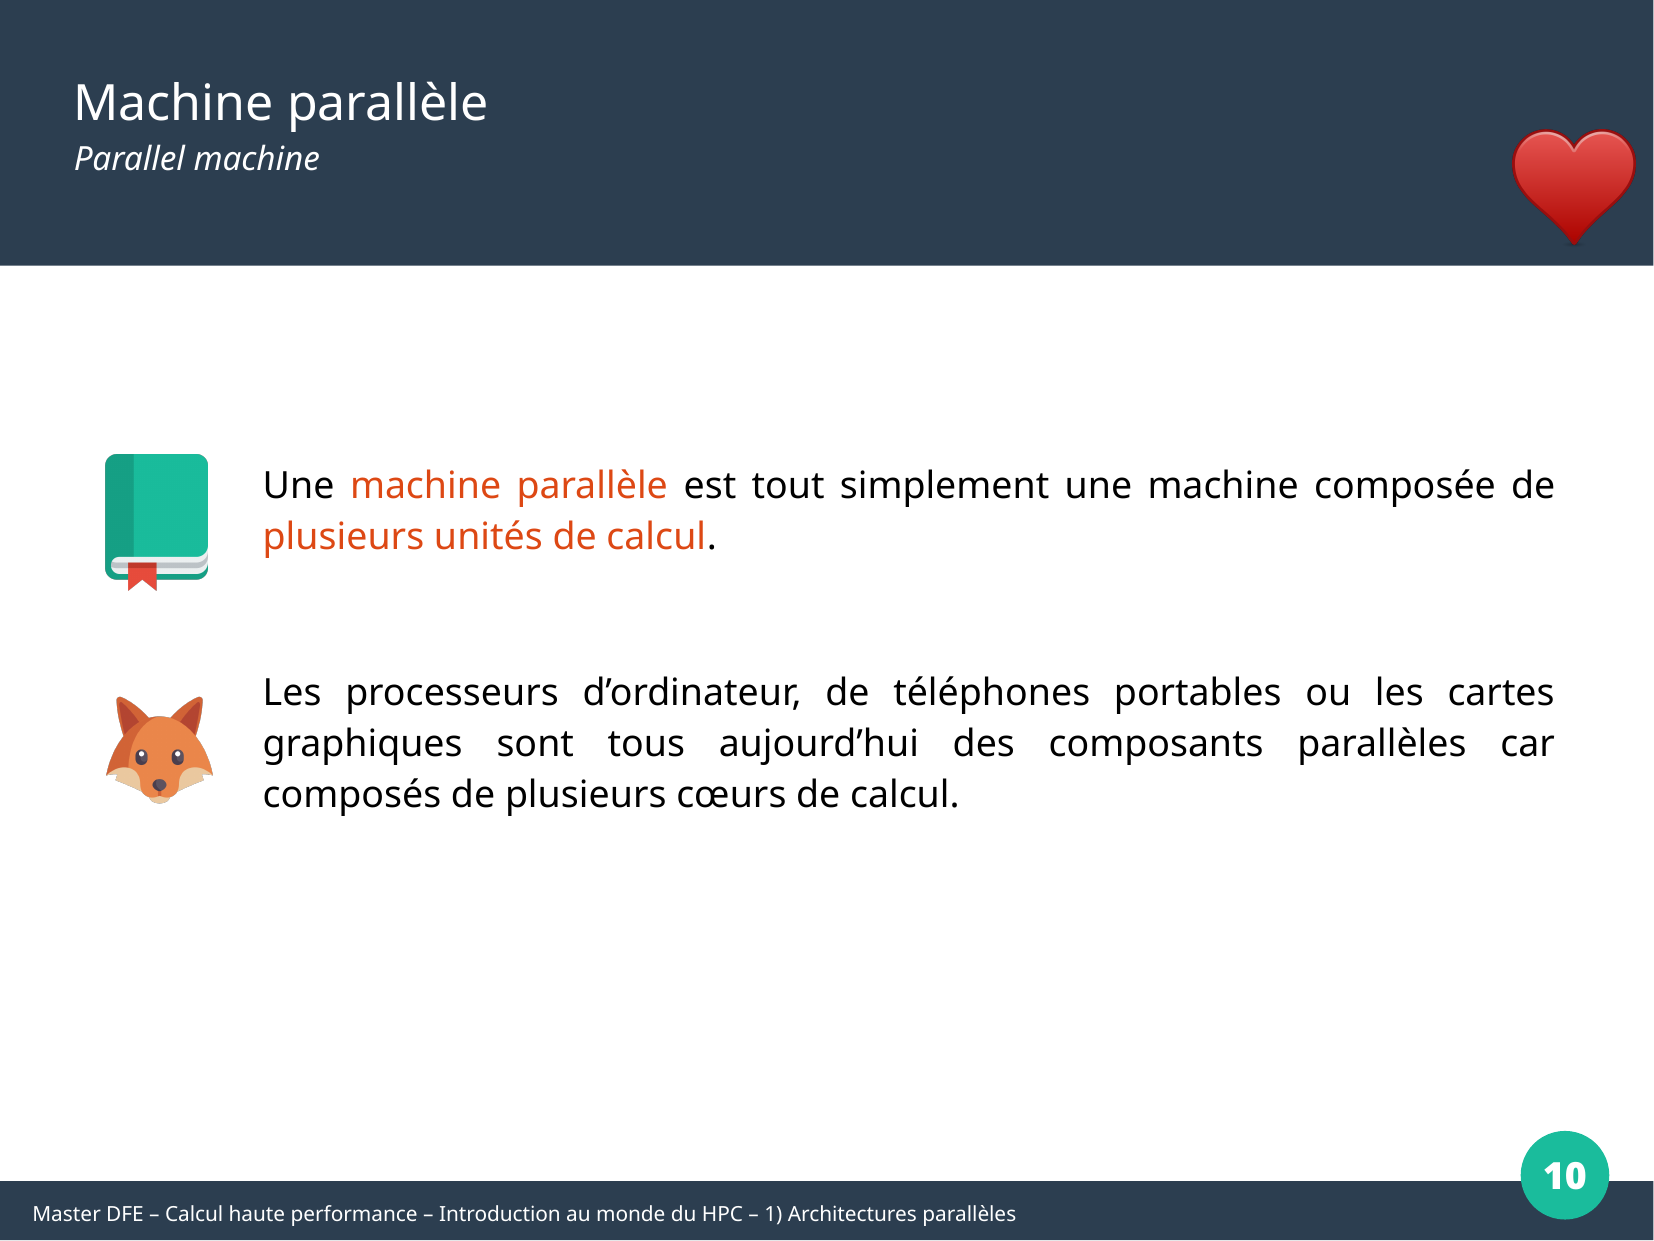

Machine parallèle
Parallel machine
Une machine parallèle est tout simplement une machine composée de plusieurs unités de calcul.
Les processeurs d’ordinateur, de téléphones portables ou les cartes graphiques sont tous aujourd’hui des composants parallèles car composés de plusieurs cœurs de calcul.
10
Master DFE – Calcul haute performance – Introduction au monde du HPC – 1) Architectures parallèles